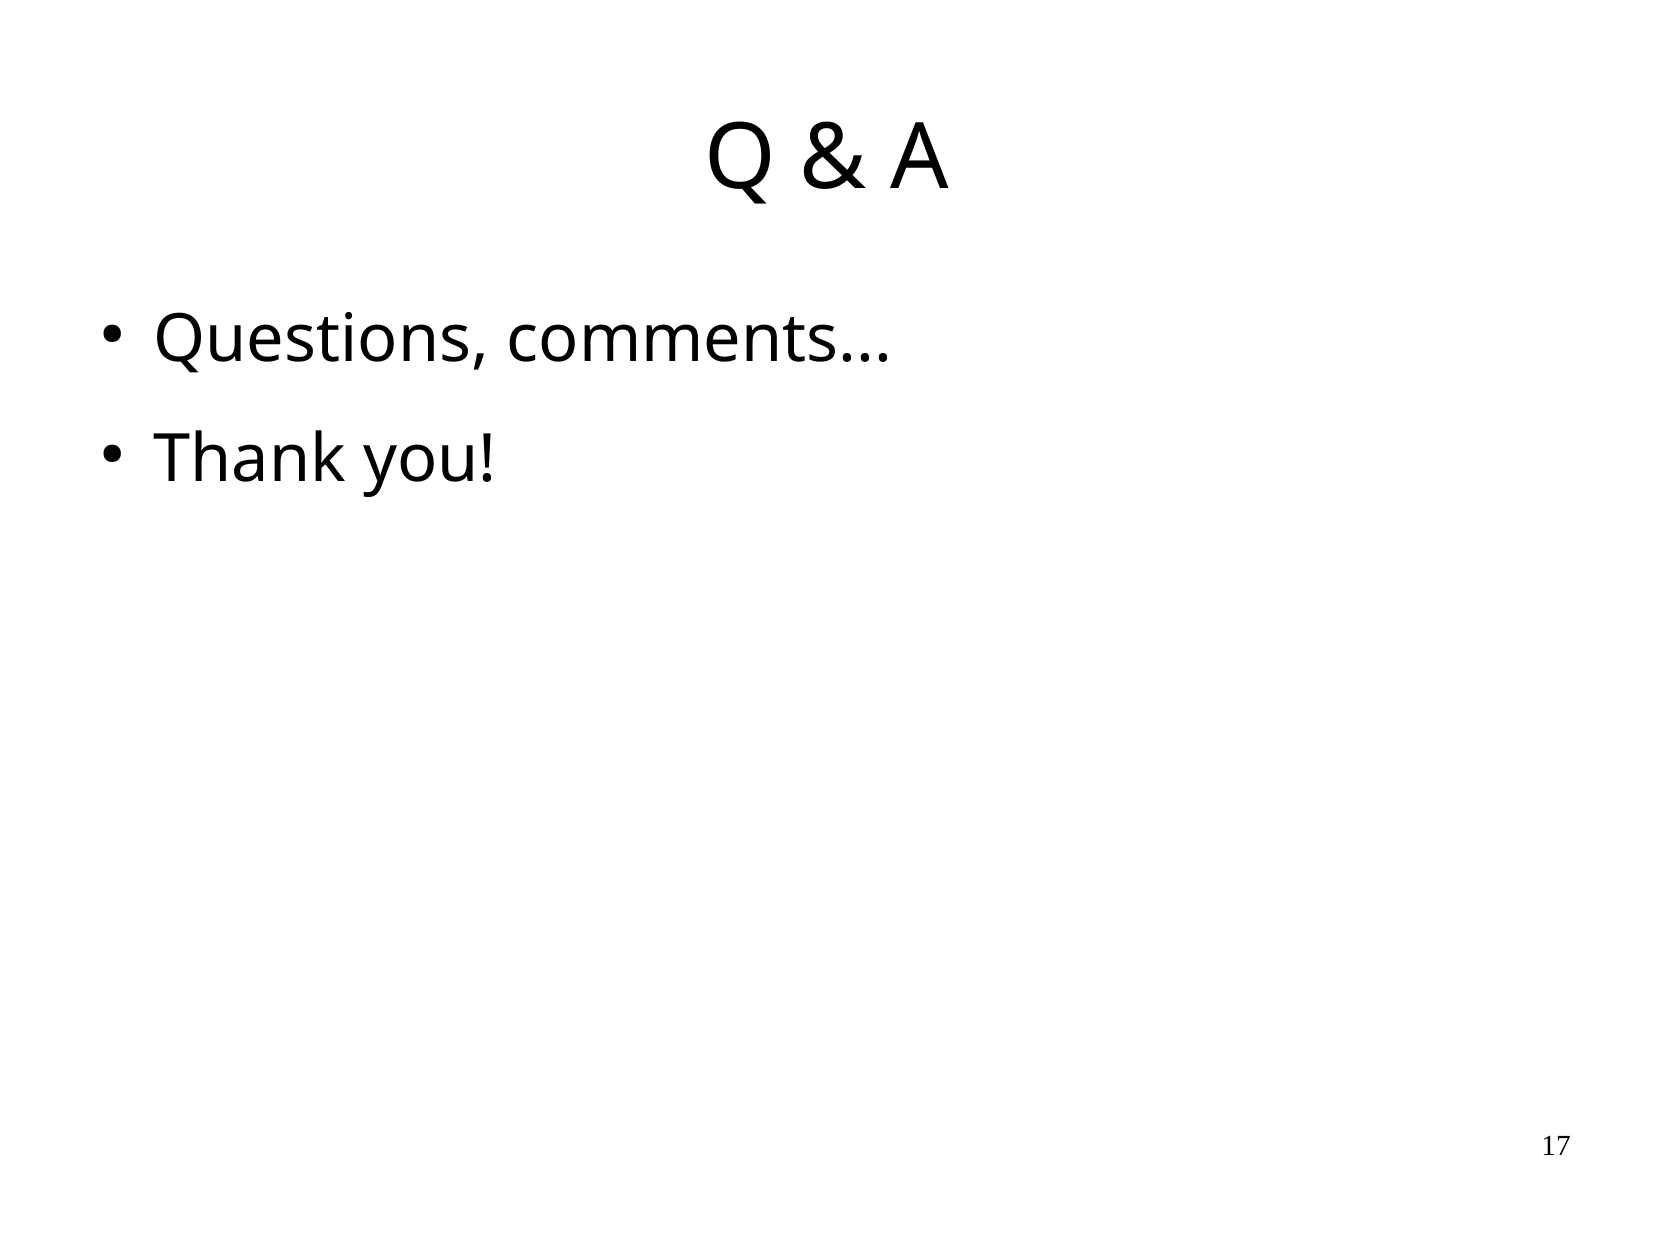

# Q & A
Questions, comments...
Thank you!
17